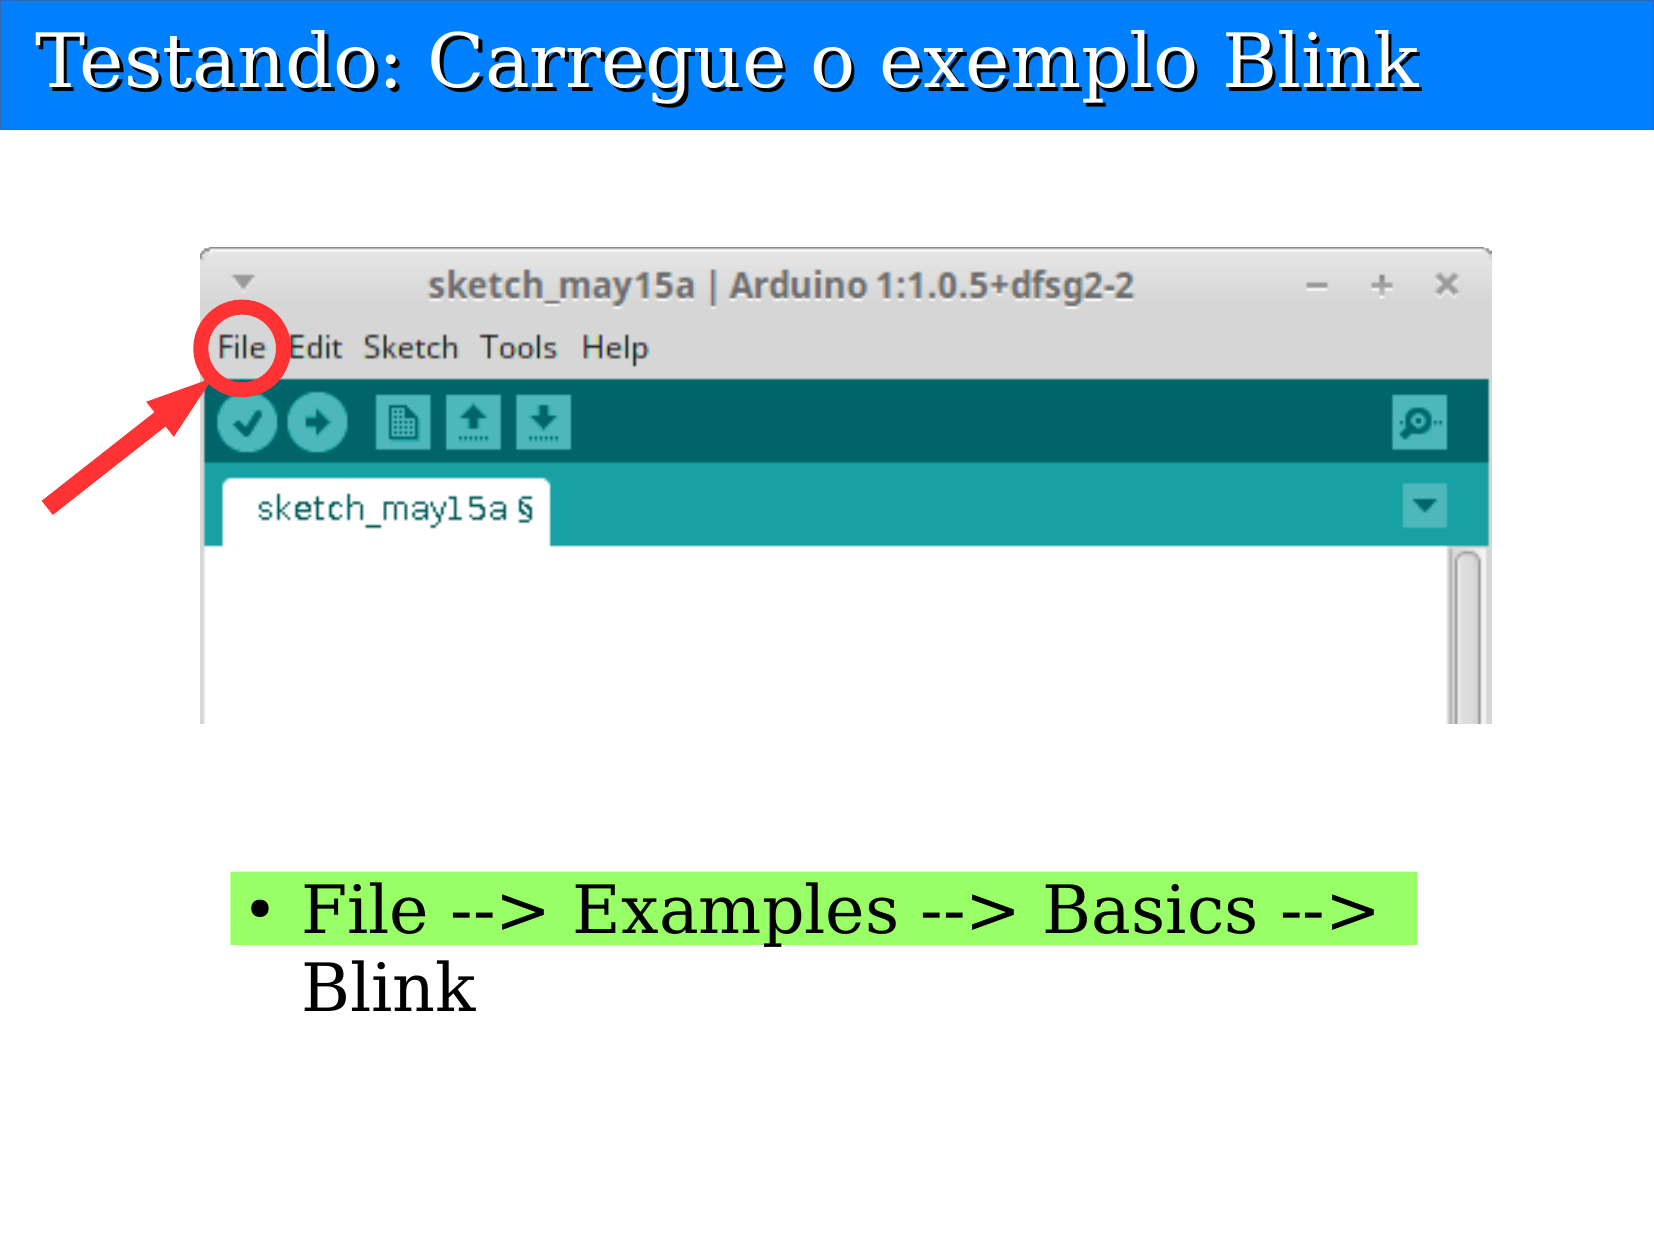

# Testando: Carregue o exemplo Blink
File --> Examples --> Basics --> Blink